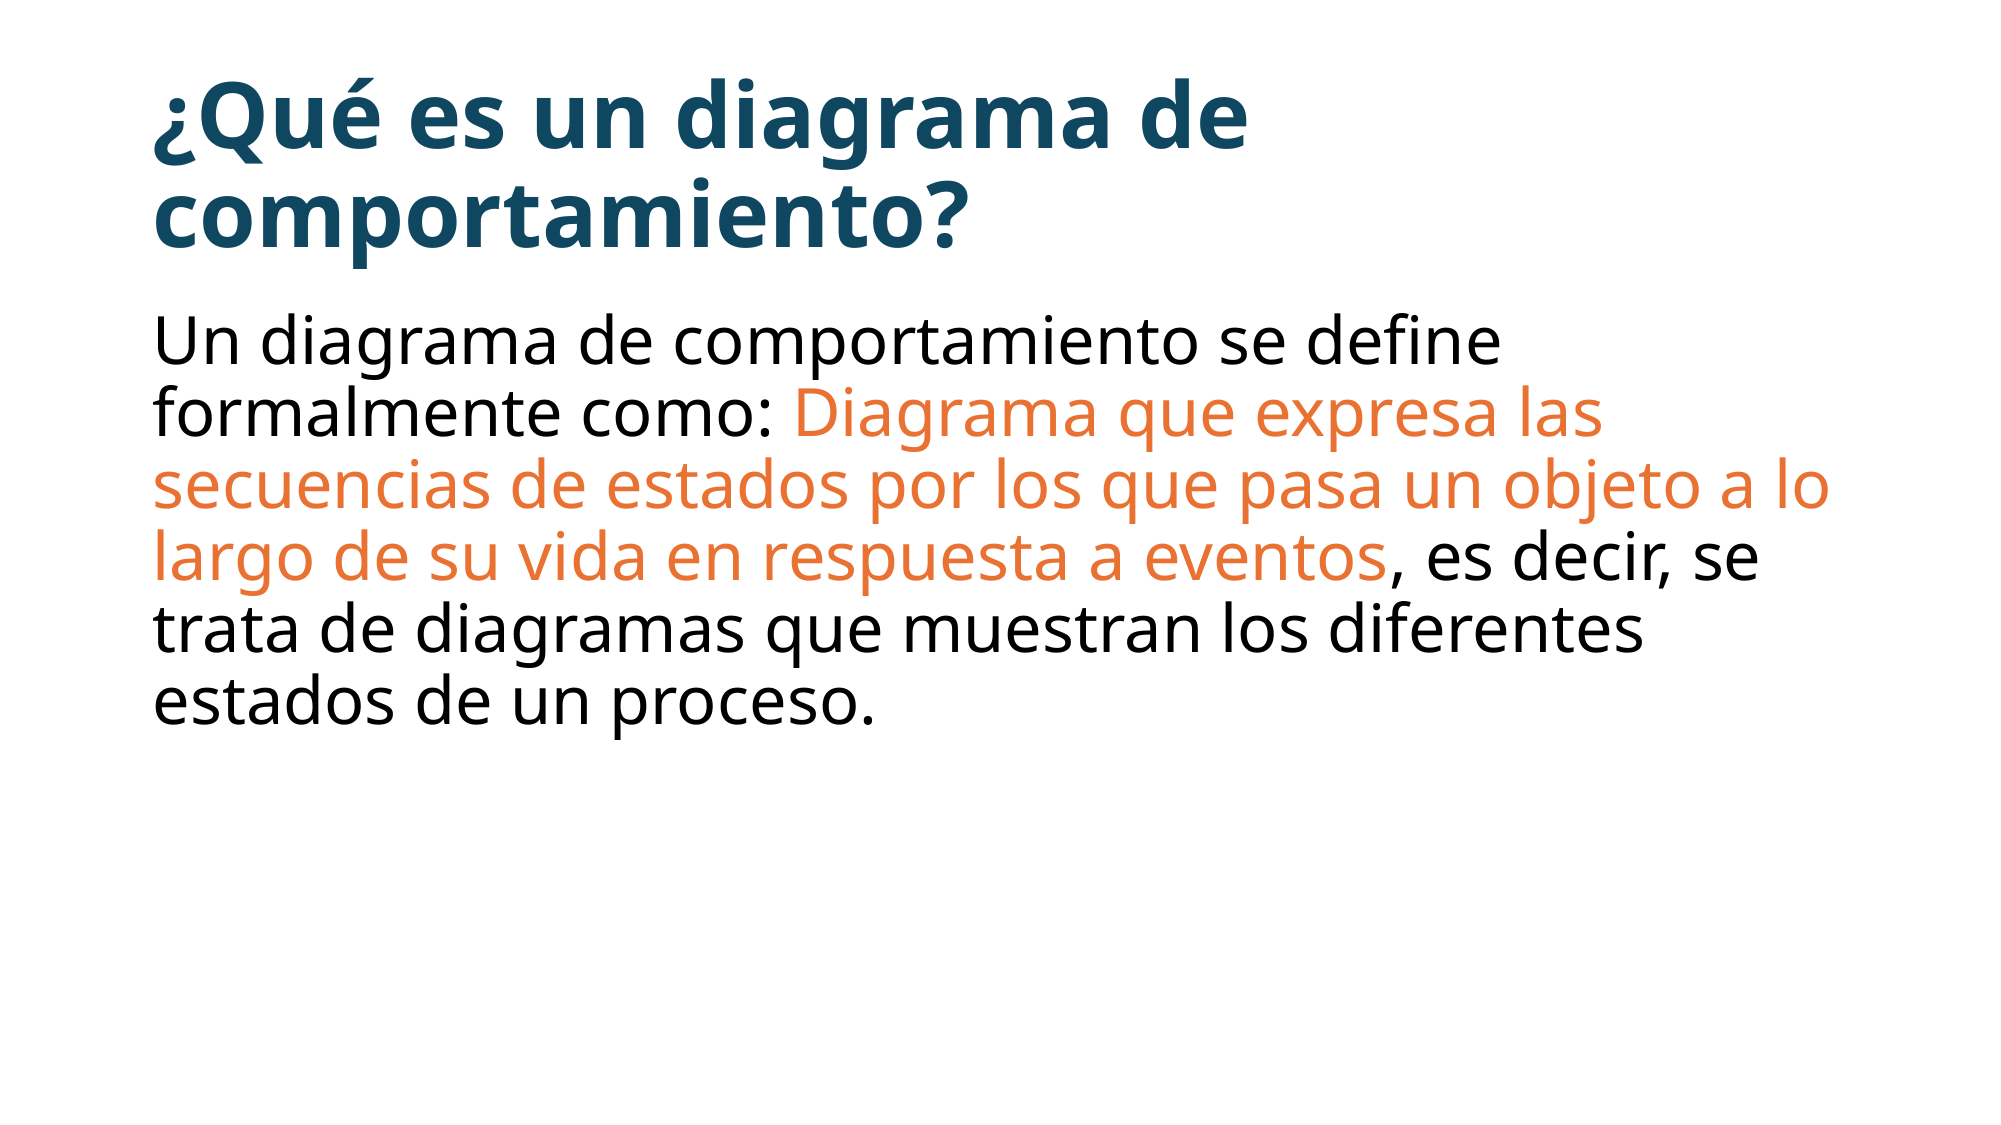

# ¿Qué es un diagrama de comportamiento?
Un diagrama de comportamiento se define formalmente como: Diagrama que expresa las secuencias de estados por los que pasa un objeto a lo largo de su vida en respuesta a eventos, es decir, se trata de diagramas que muestran los diferentes estados de un proceso.